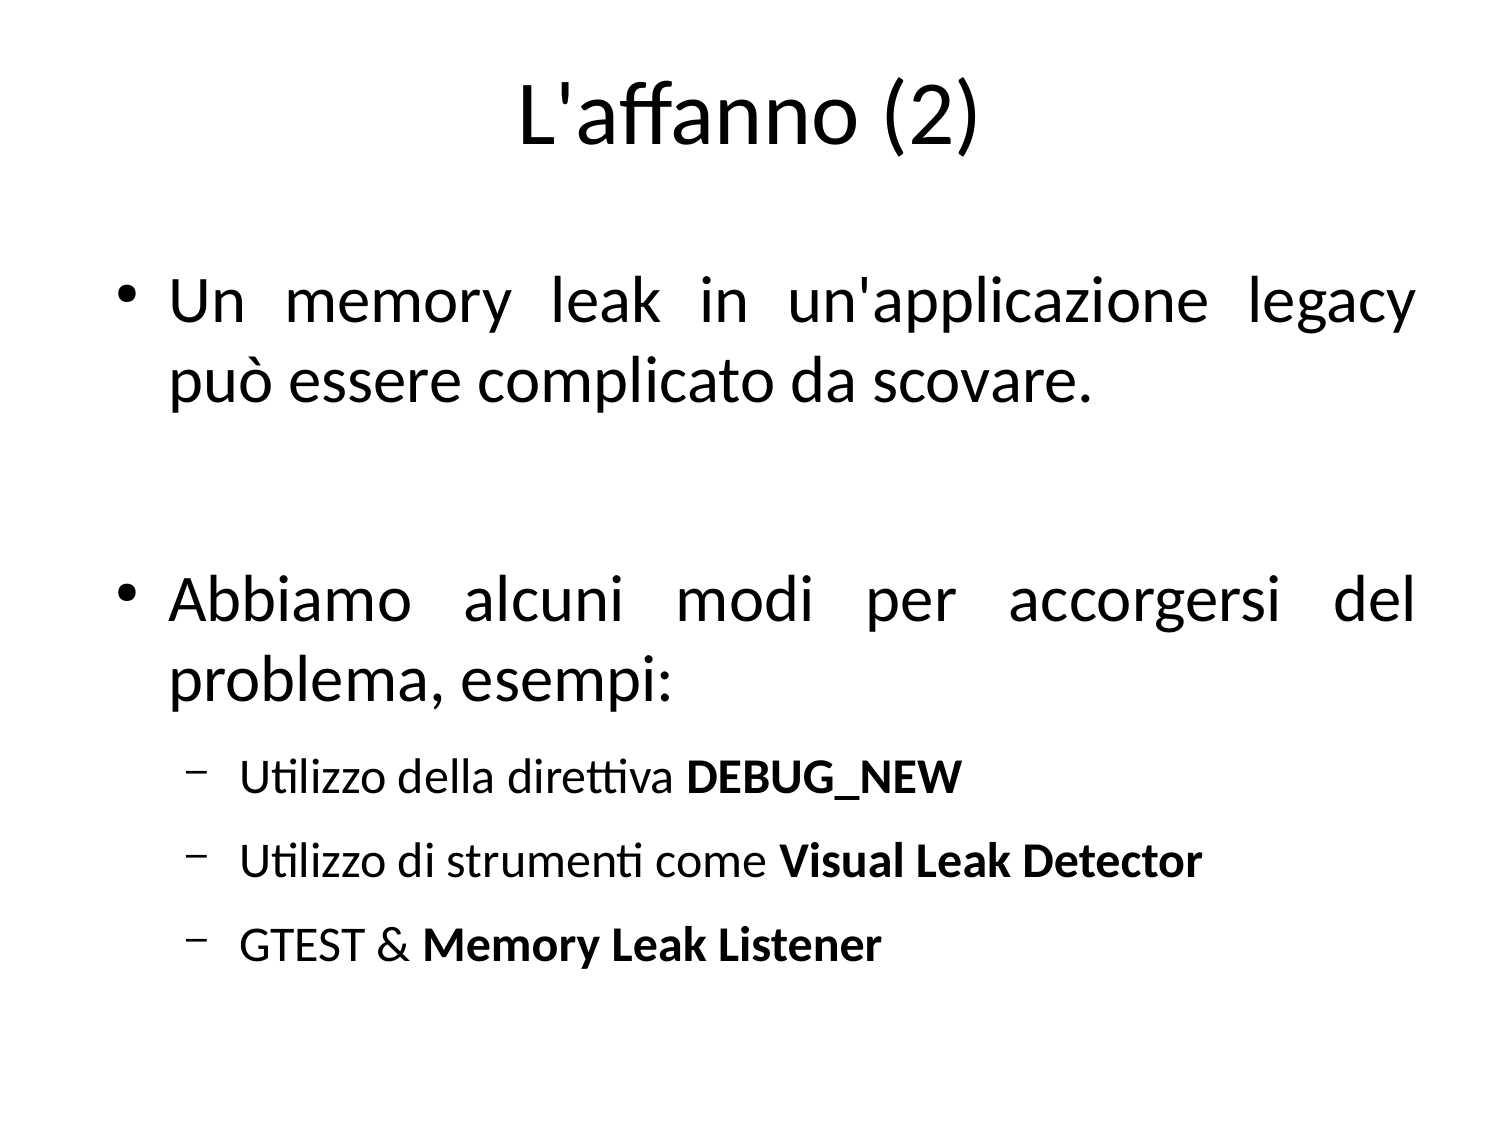

# L'affanno (2)
Un memory leak in un'applicazione legacy può essere complicato da scovare.
Abbiamo alcuni modi per accorgersi del problema, esempi:
Utilizzo della direttiva DEBUG_NEW
Utilizzo di strumenti come Visual Leak Detector
GTEST & Memory Leak Listener